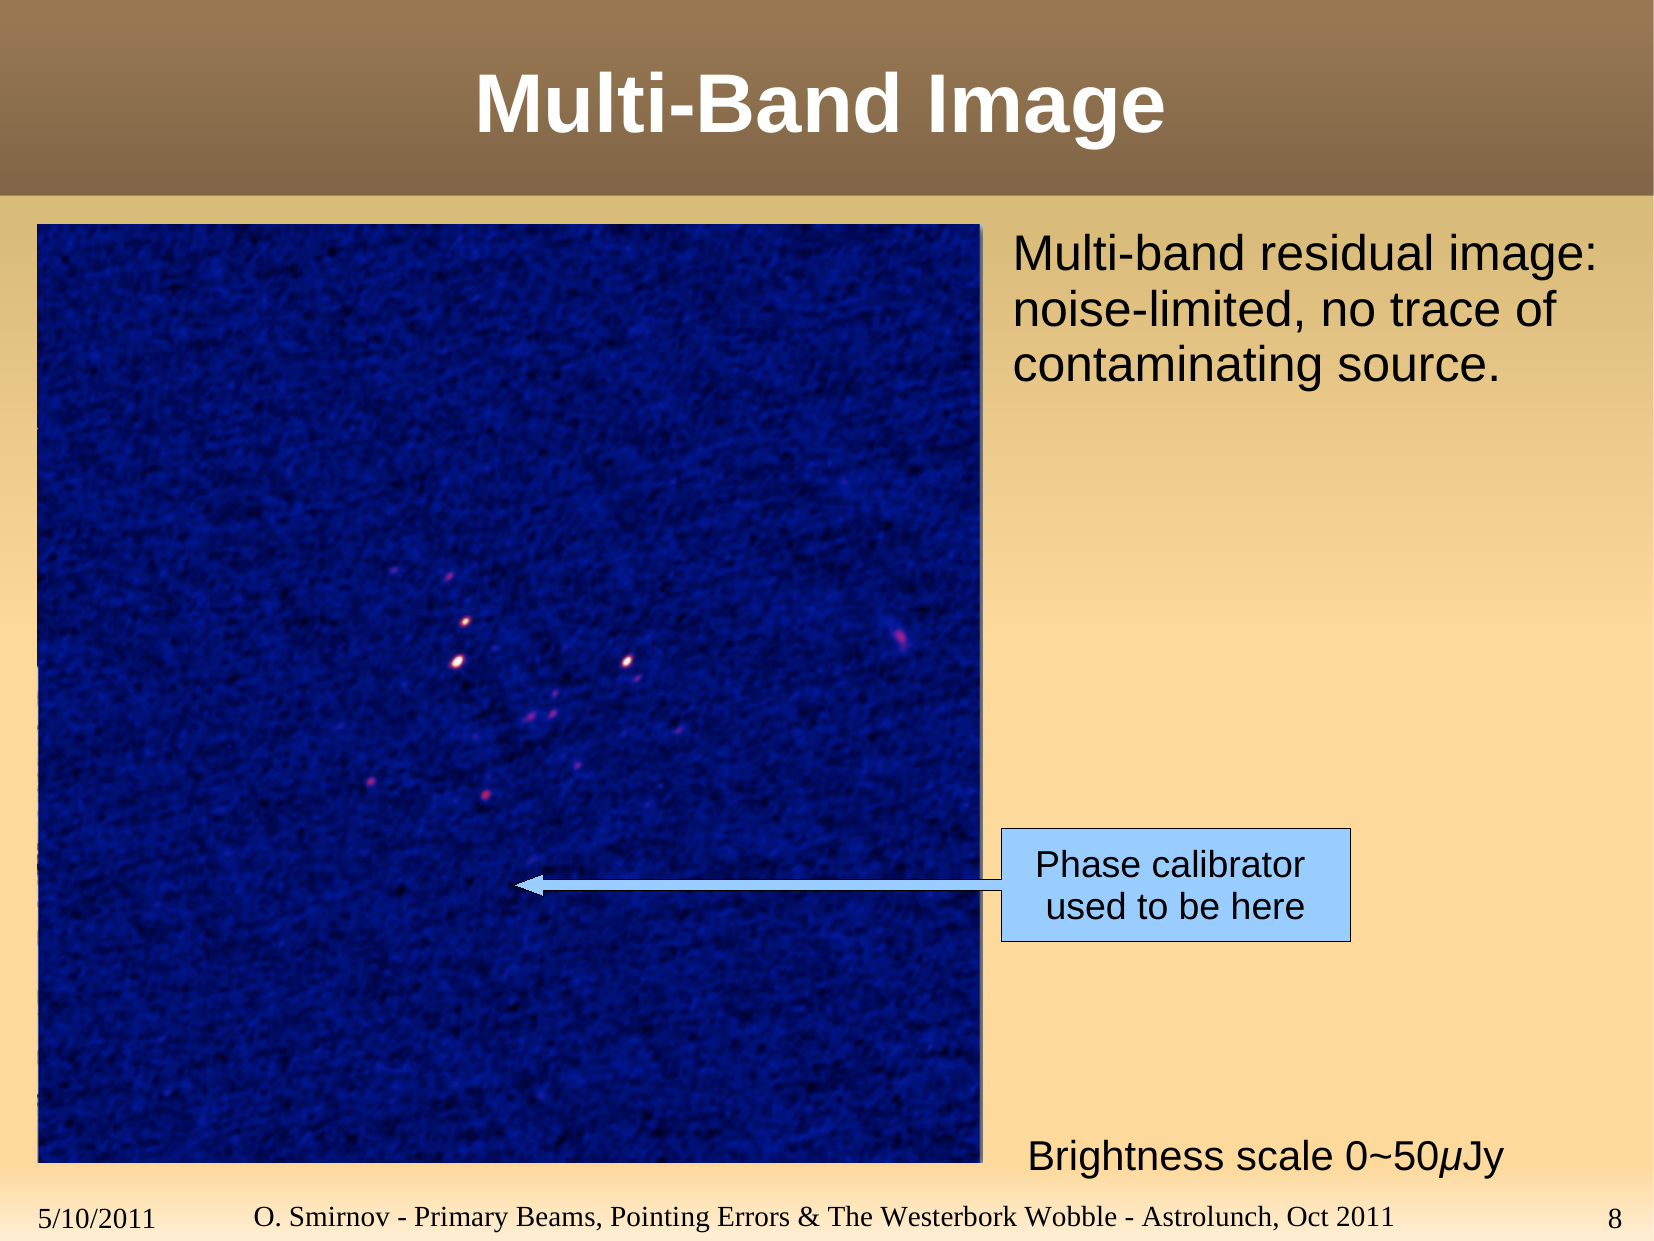

# Multi-Band Image
Multi-band residual image:
noise-limited, no trace of contaminating source.
Phase calibrator
used to be here
Brightness scale 0~50μJy
O. Smirnov - Primary Beams, Pointing Errors & The Westerbork Wobble - Astrolunch, Oct 2011
5/10/2011
8